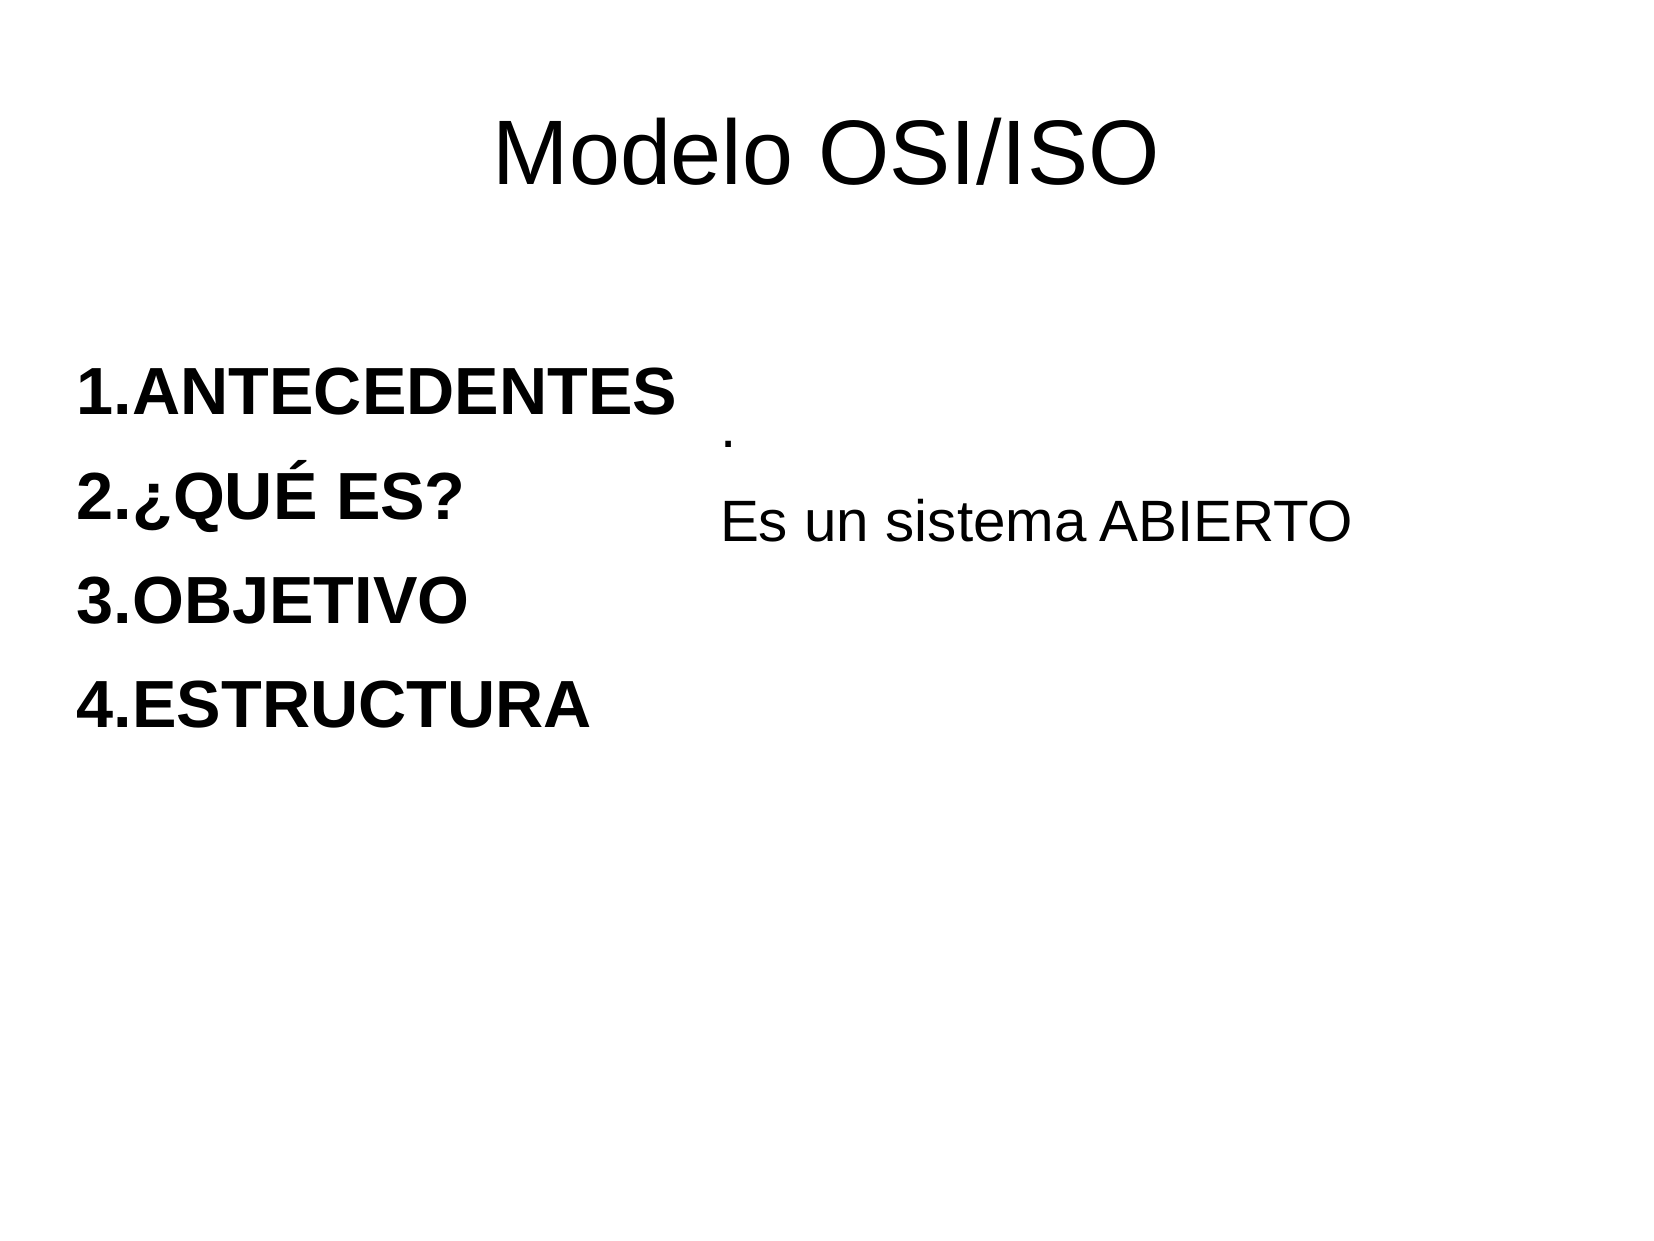

# Modelo OSI/ISO
.
Es un sistema ABIERTO
ANTECEDENTES
¿QUÉ ES?
OBJETIVO
ESTRUCTURA